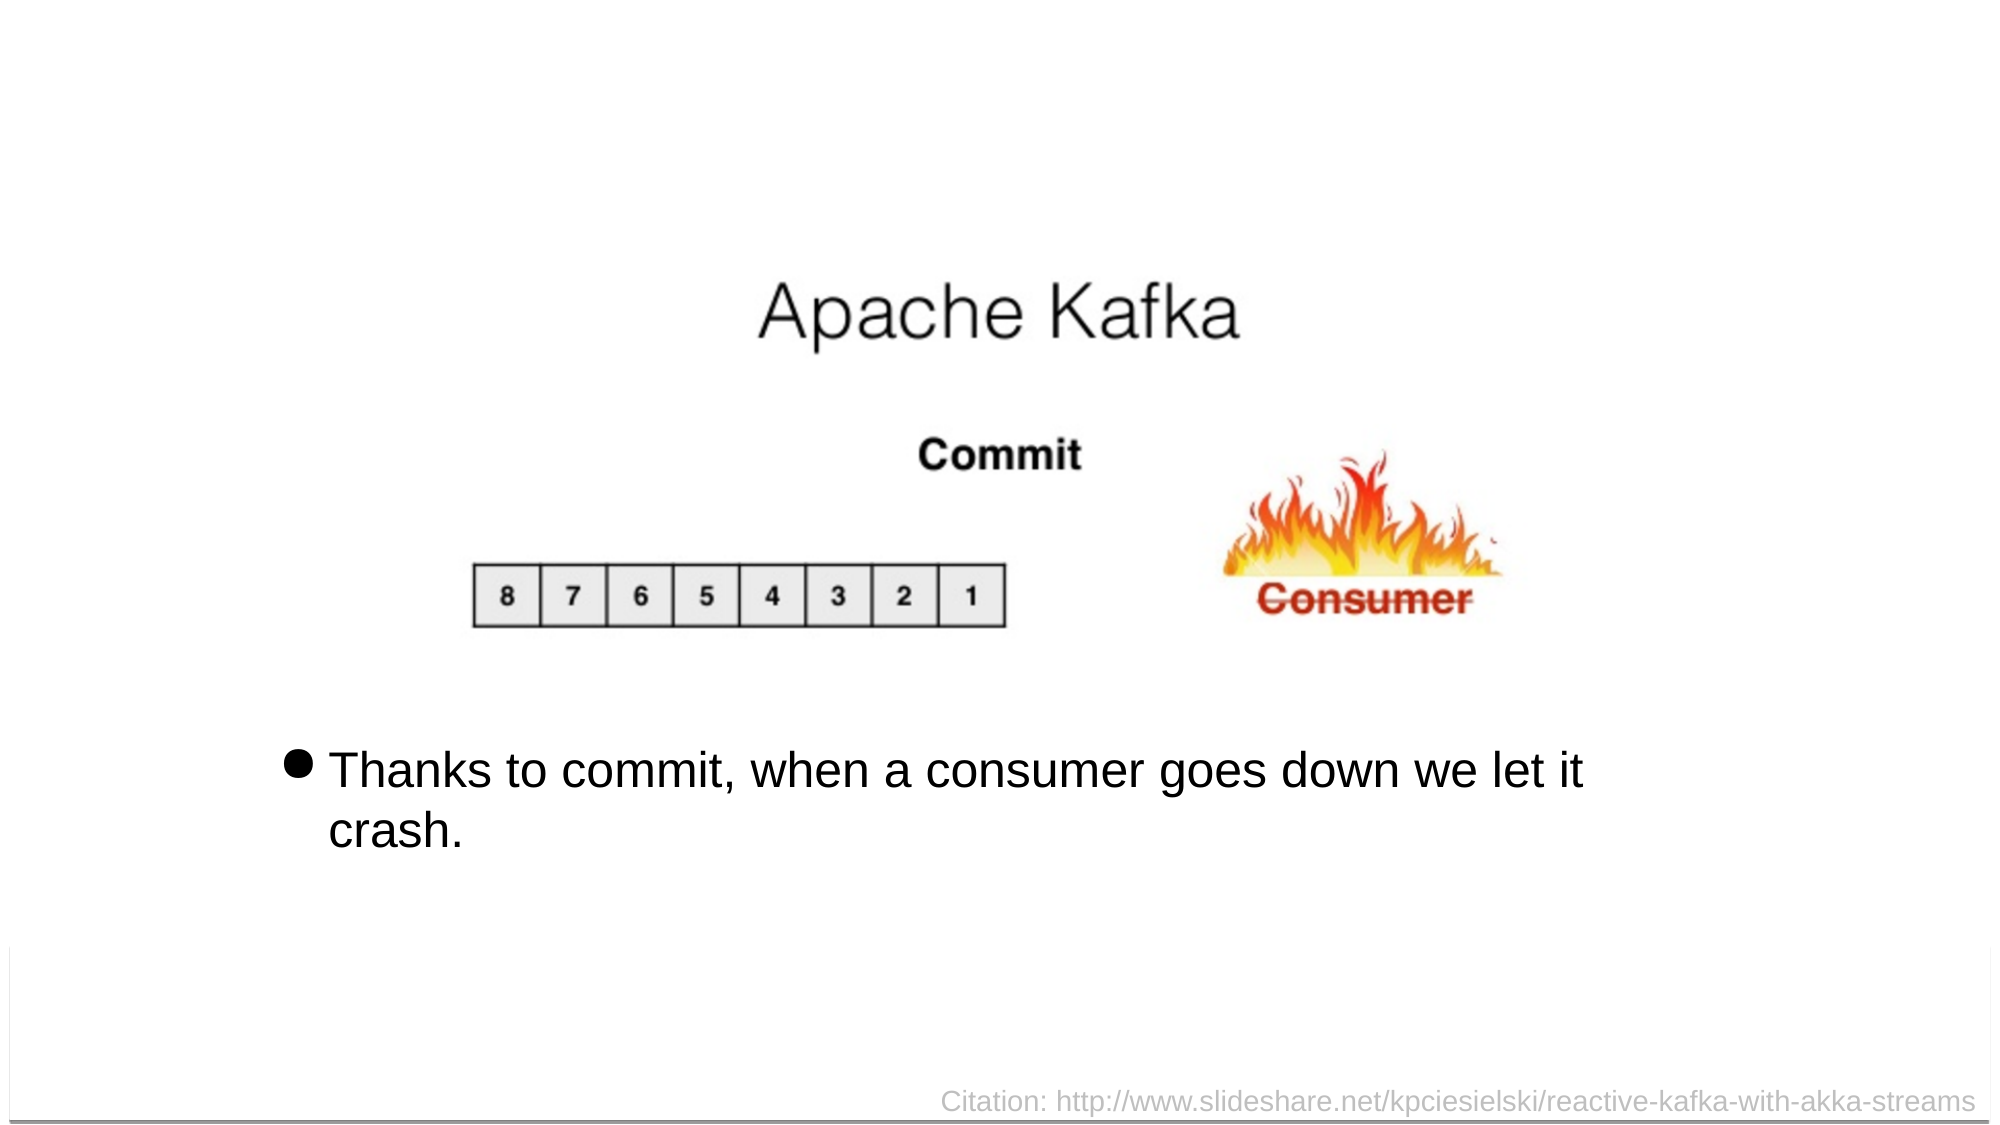

Thanks to commit, when a consumer goes down we let it crash.
Citation: http://www.slideshare.net/kpciesielski/reactive-kafka-with-akka-streams